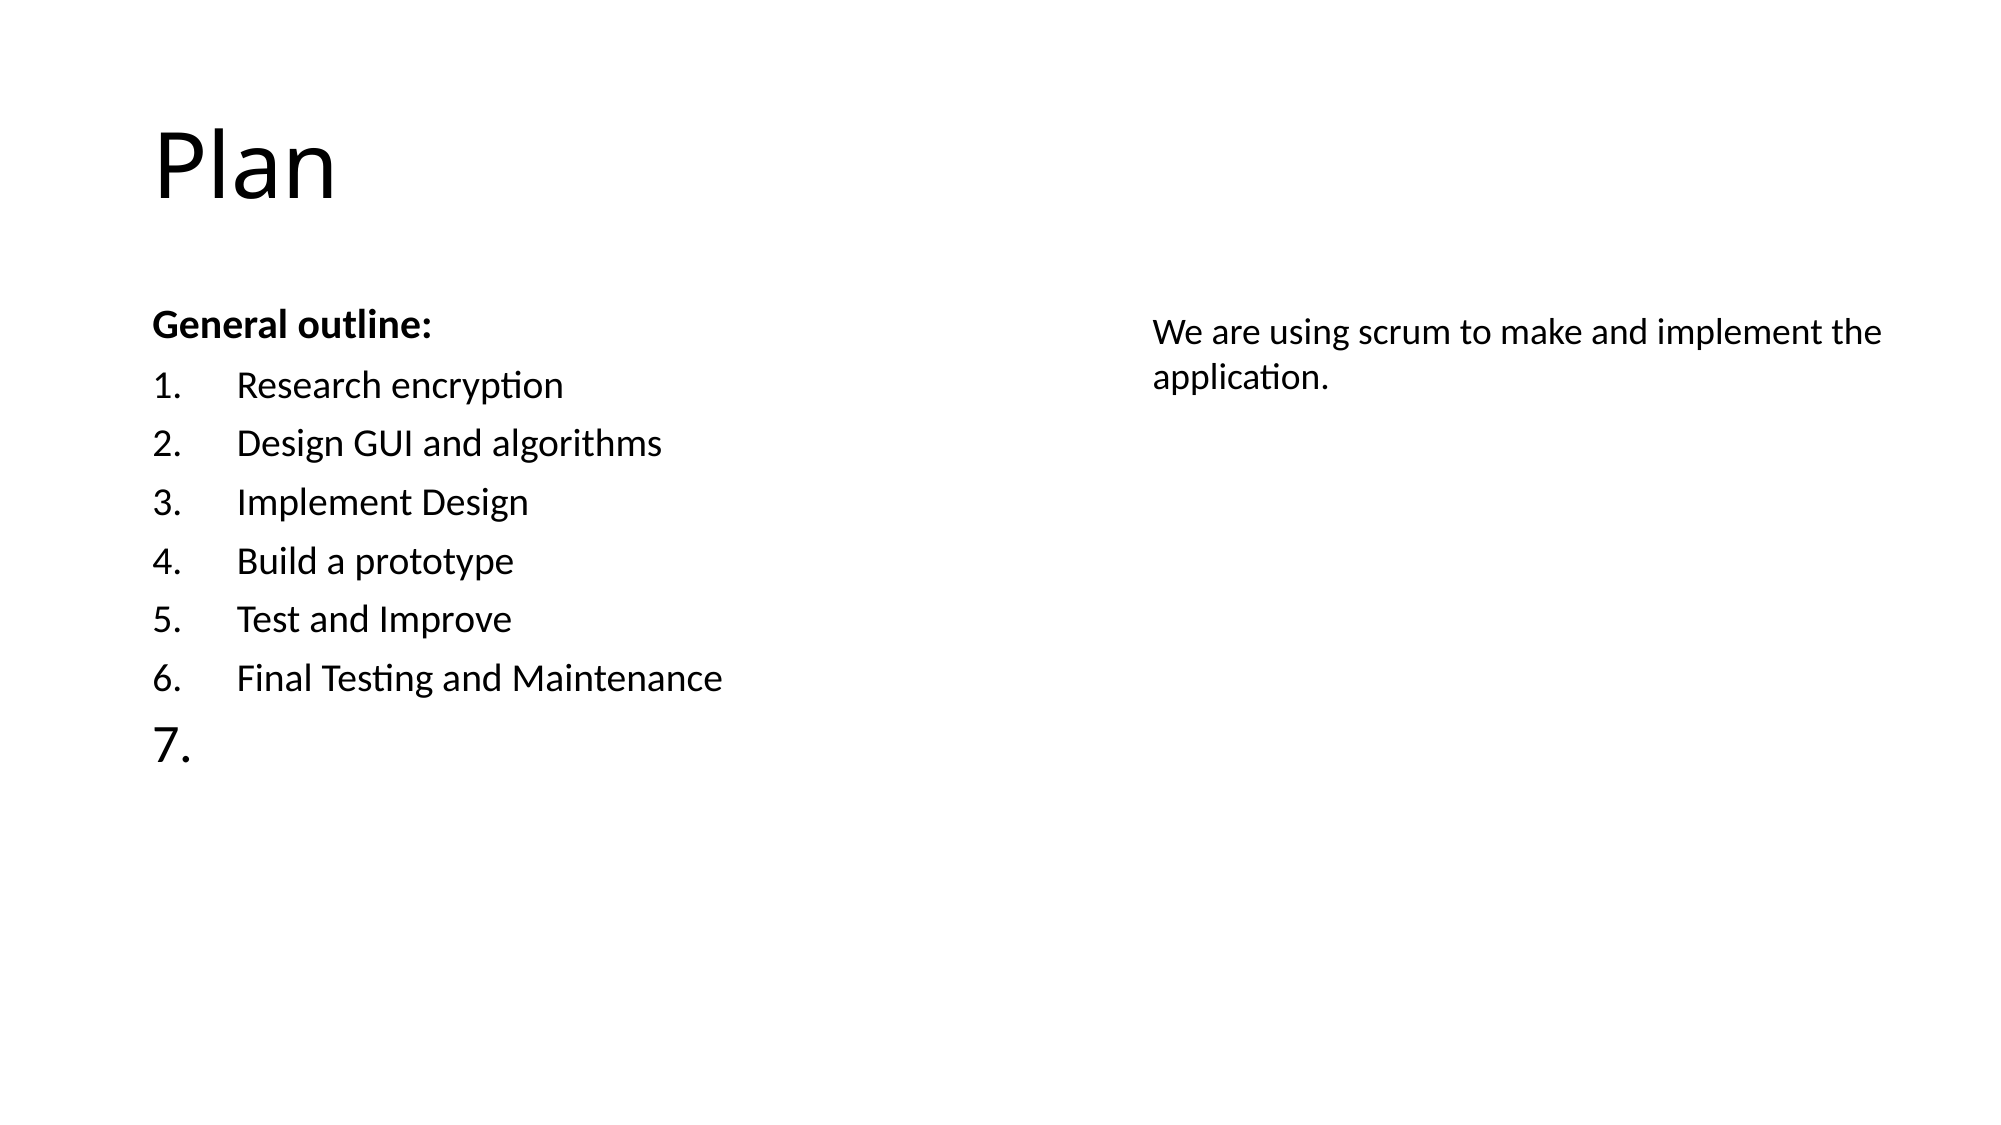

# Plan
General outline:
Research encryption
Design GUI and algorithms
Implement Design
Build a prototype
Test and Improve
Final Testing and Maintenance
We are using scrum to make and implement the application.